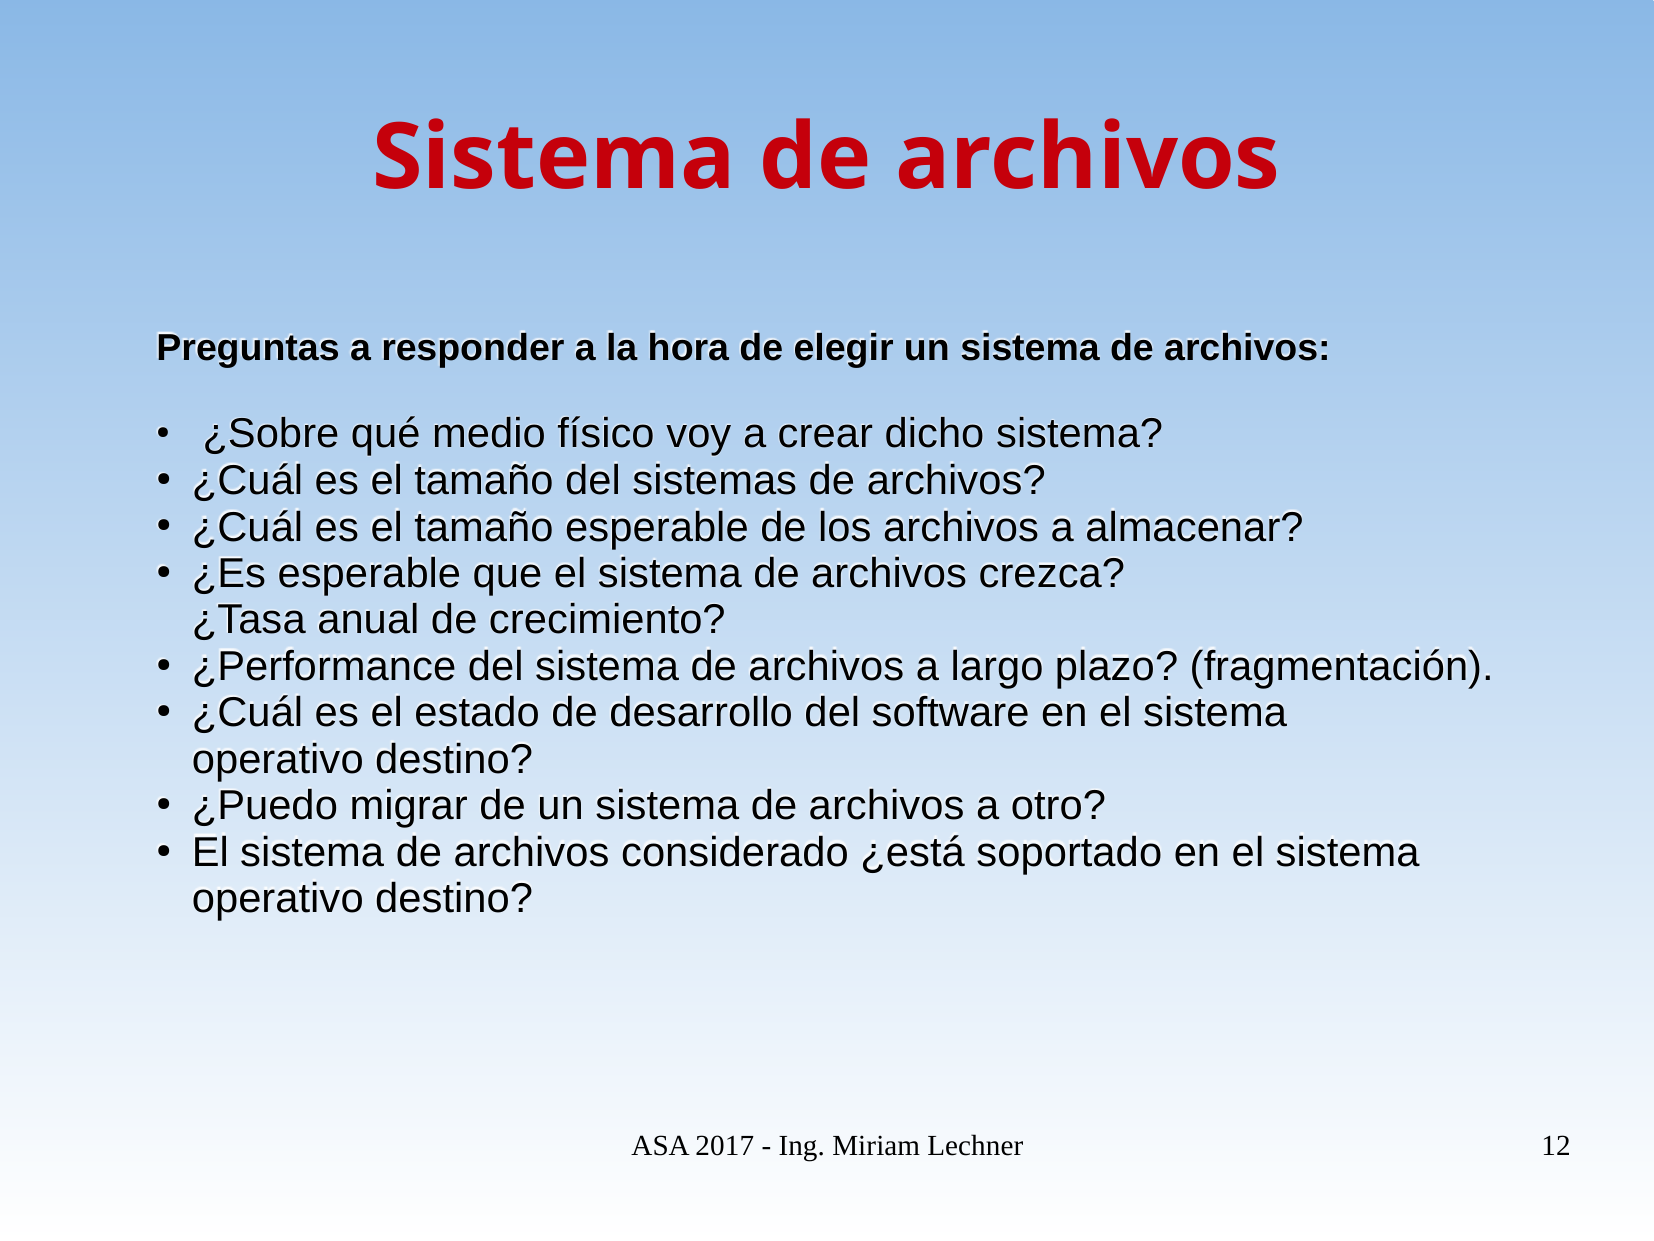

# Sistema de archivos
Preguntas a responder a la hora de elegir un sistema de archivos:
 ¿Sobre qué medio físico voy a crear dicho sistema?
¿Cuál es el tamaño del sistemas de archivos?
¿Cuál es el tamaño esperable de los archivos a almacenar?
¿Es esperable que el sistema de archivos crezca?
¿Tasa anual de crecimiento?
¿Performance del sistema de archivos a largo plazo? (fragmentación).
¿Cuál es el estado de desarrollo del software en el sistema
operativo destino?
¿Puedo migrar de un sistema de archivos a otro?
El sistema de archivos considerado ¿está soportado en el sistema
operativo destino?
ASA 2017 - Ing. Miriam Lechner
12